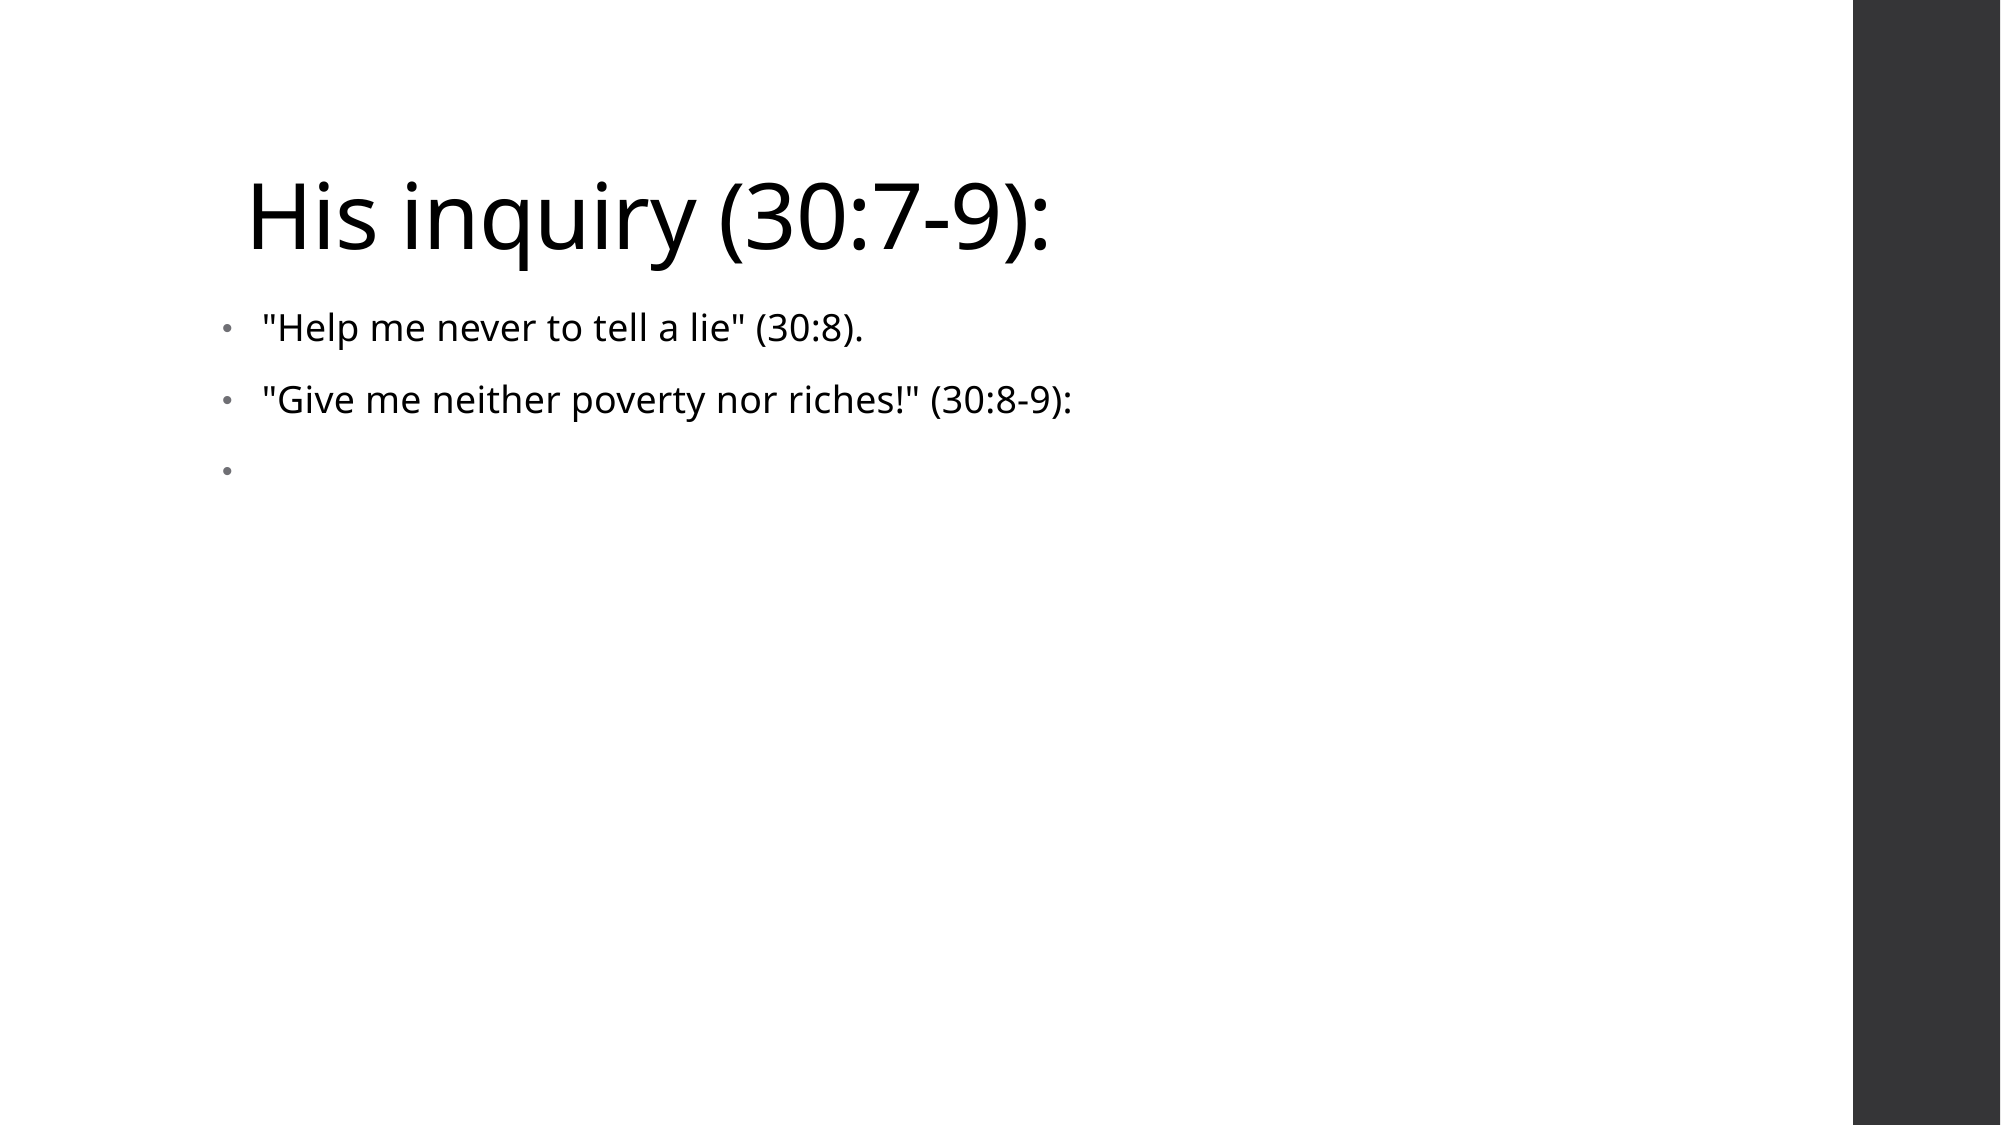

# His inquiry (30:7-9):
 "Help me never to tell a lie" (30:8).
 "Give me neither poverty nor riches!" (30:8-9):